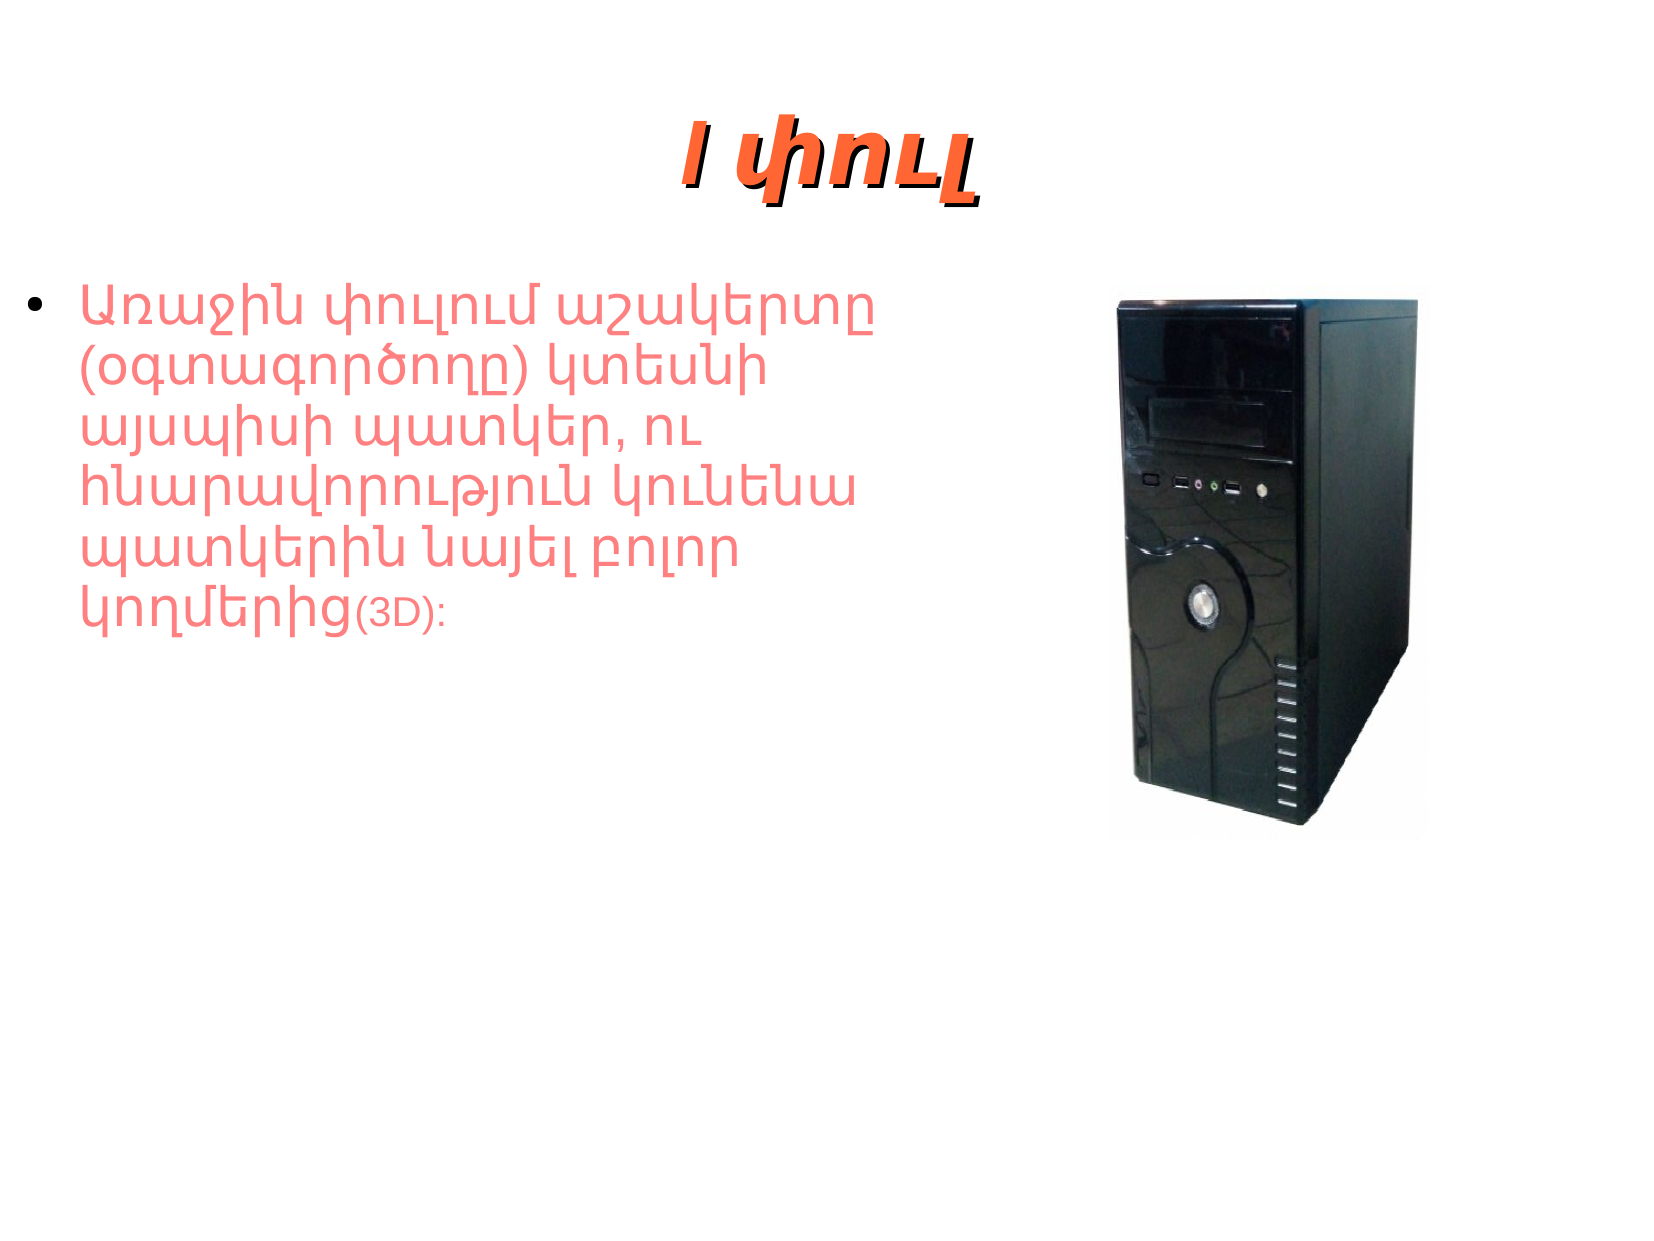

# I փուլ
Առաջին փուլում աշակերտը (օգտագործողը) կտեսնի այսպիսի պատկեր, ու հնարավորություն կունենա պատկերին նայել բոլոր կողմերից(3D):